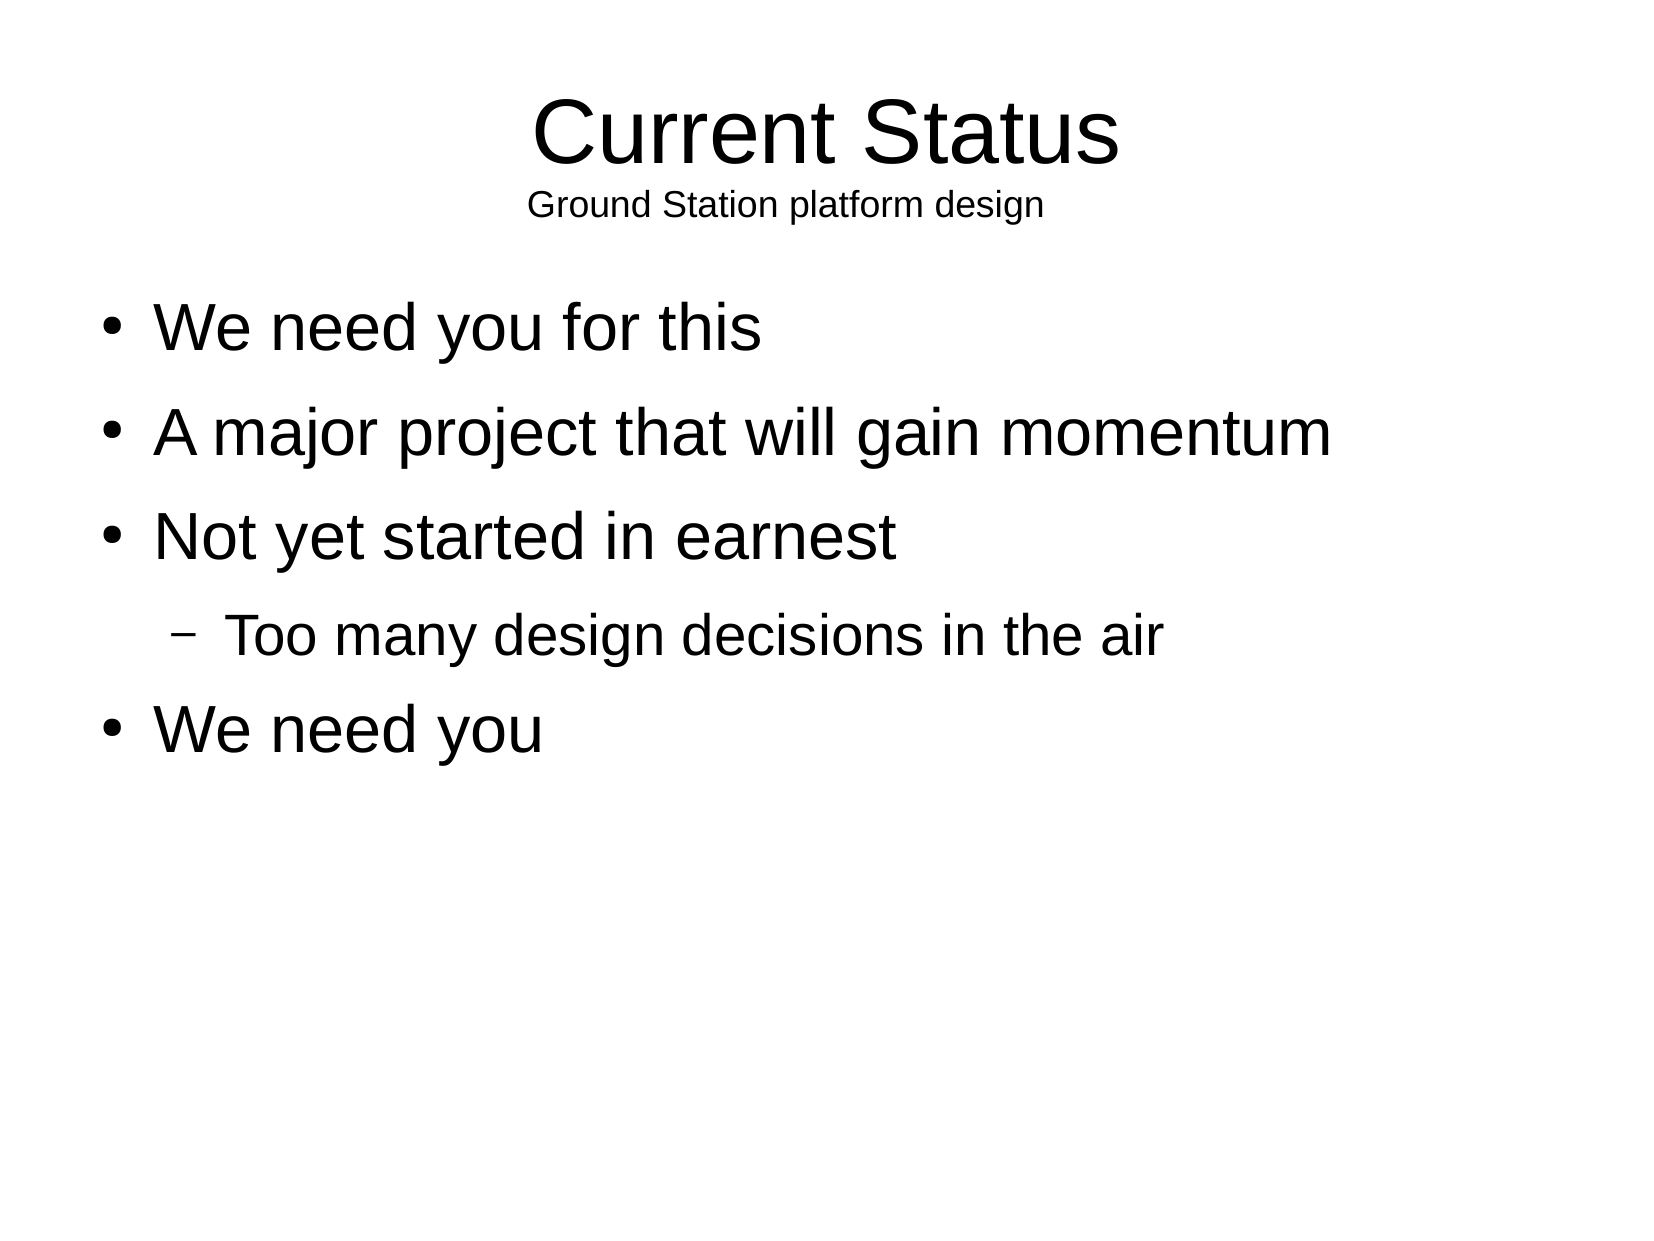

# Current Status Ground Station platform design
We need you for this
A major project that will gain momentum
Not yet started in earnest
Too many design decisions in the air
We need you